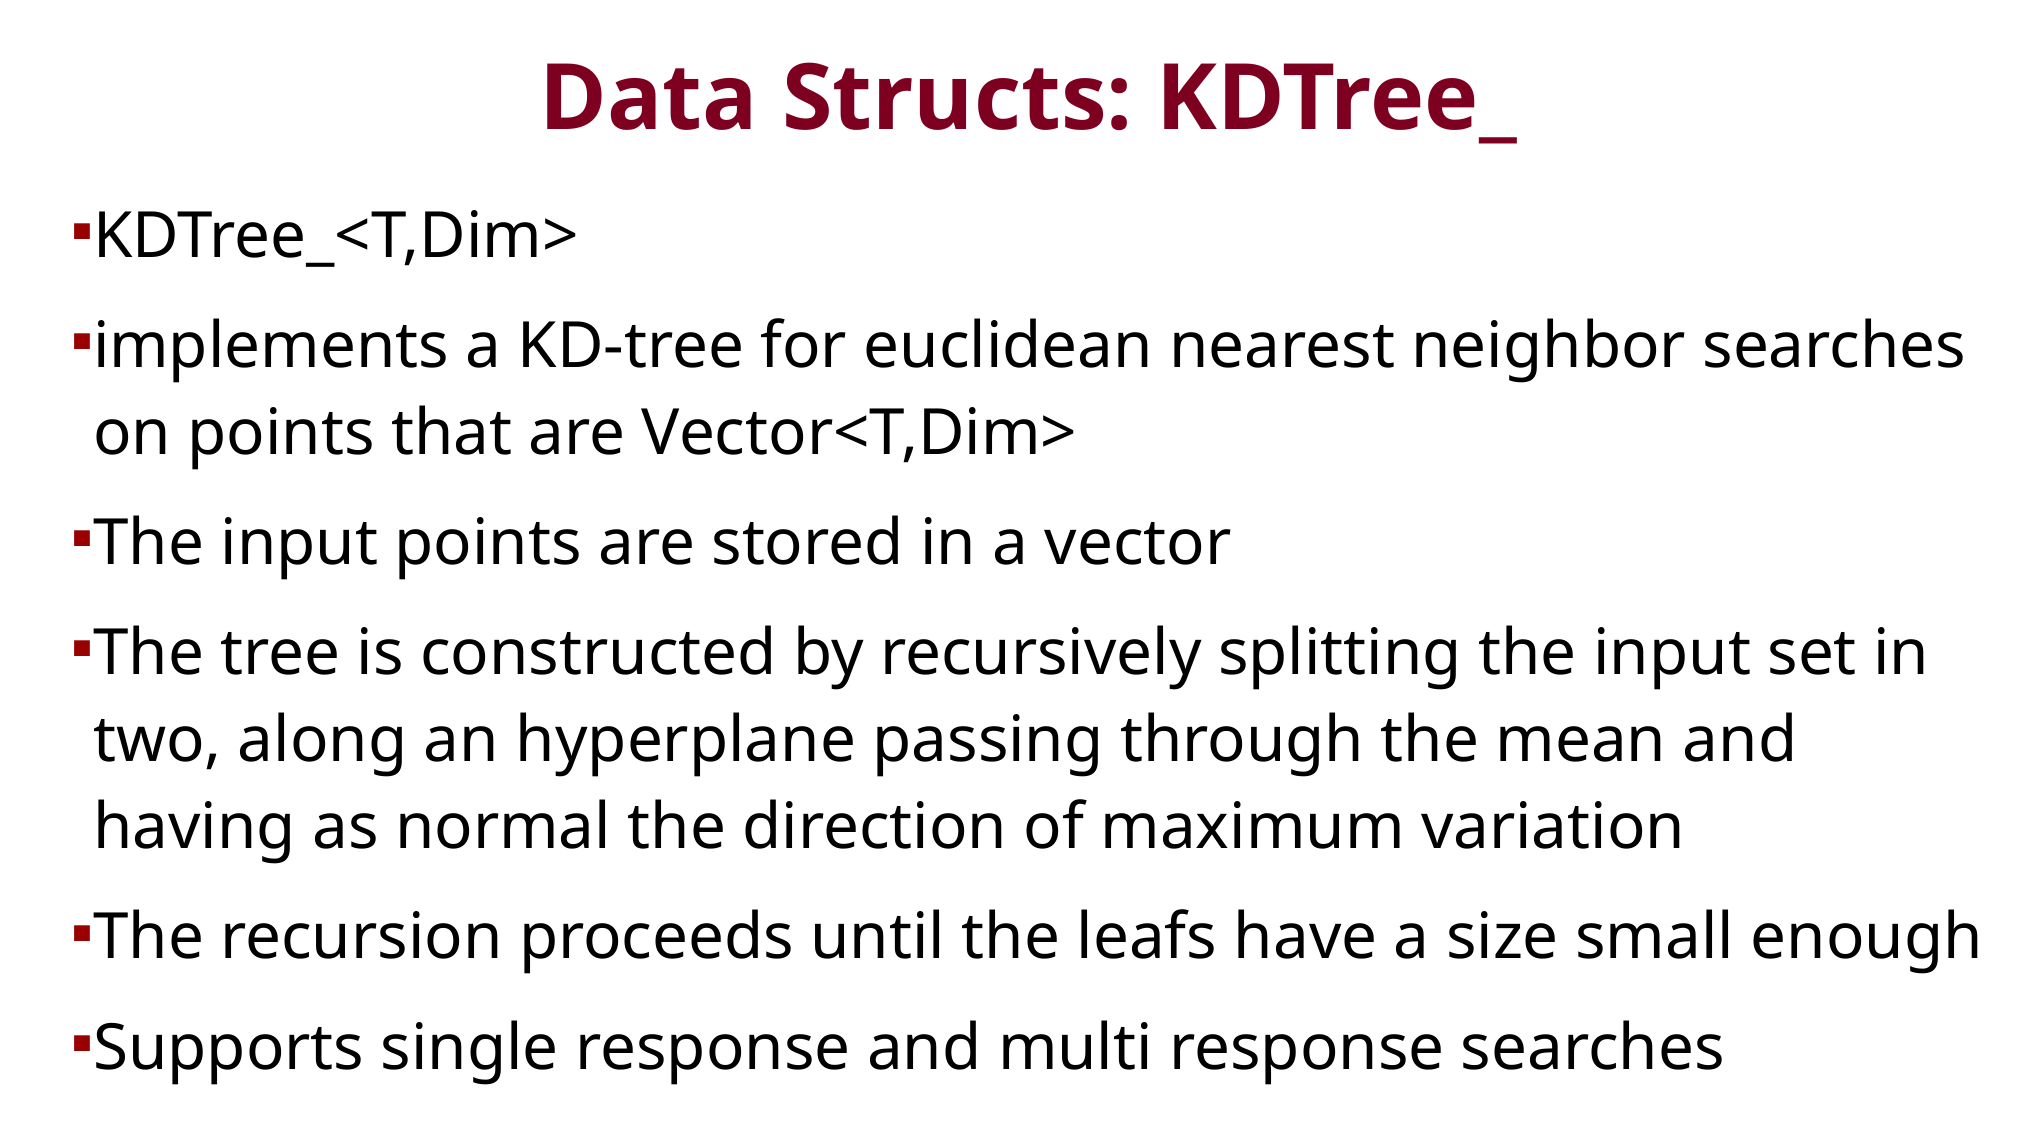

# Data Structs: KDTree_
KDTree_<T,Dim>
implements a KD-tree for euclidean nearest neighbor searches on points that are Vector<T,Dim>
The input points are stored in a vector
The tree is constructed by recursively splitting the input set in two, along an hyperplane passing through the mean and having as normal the direction of maximum variation
The recursion proceeds until the leafs have a size small enough
Supports single response and multi response searches